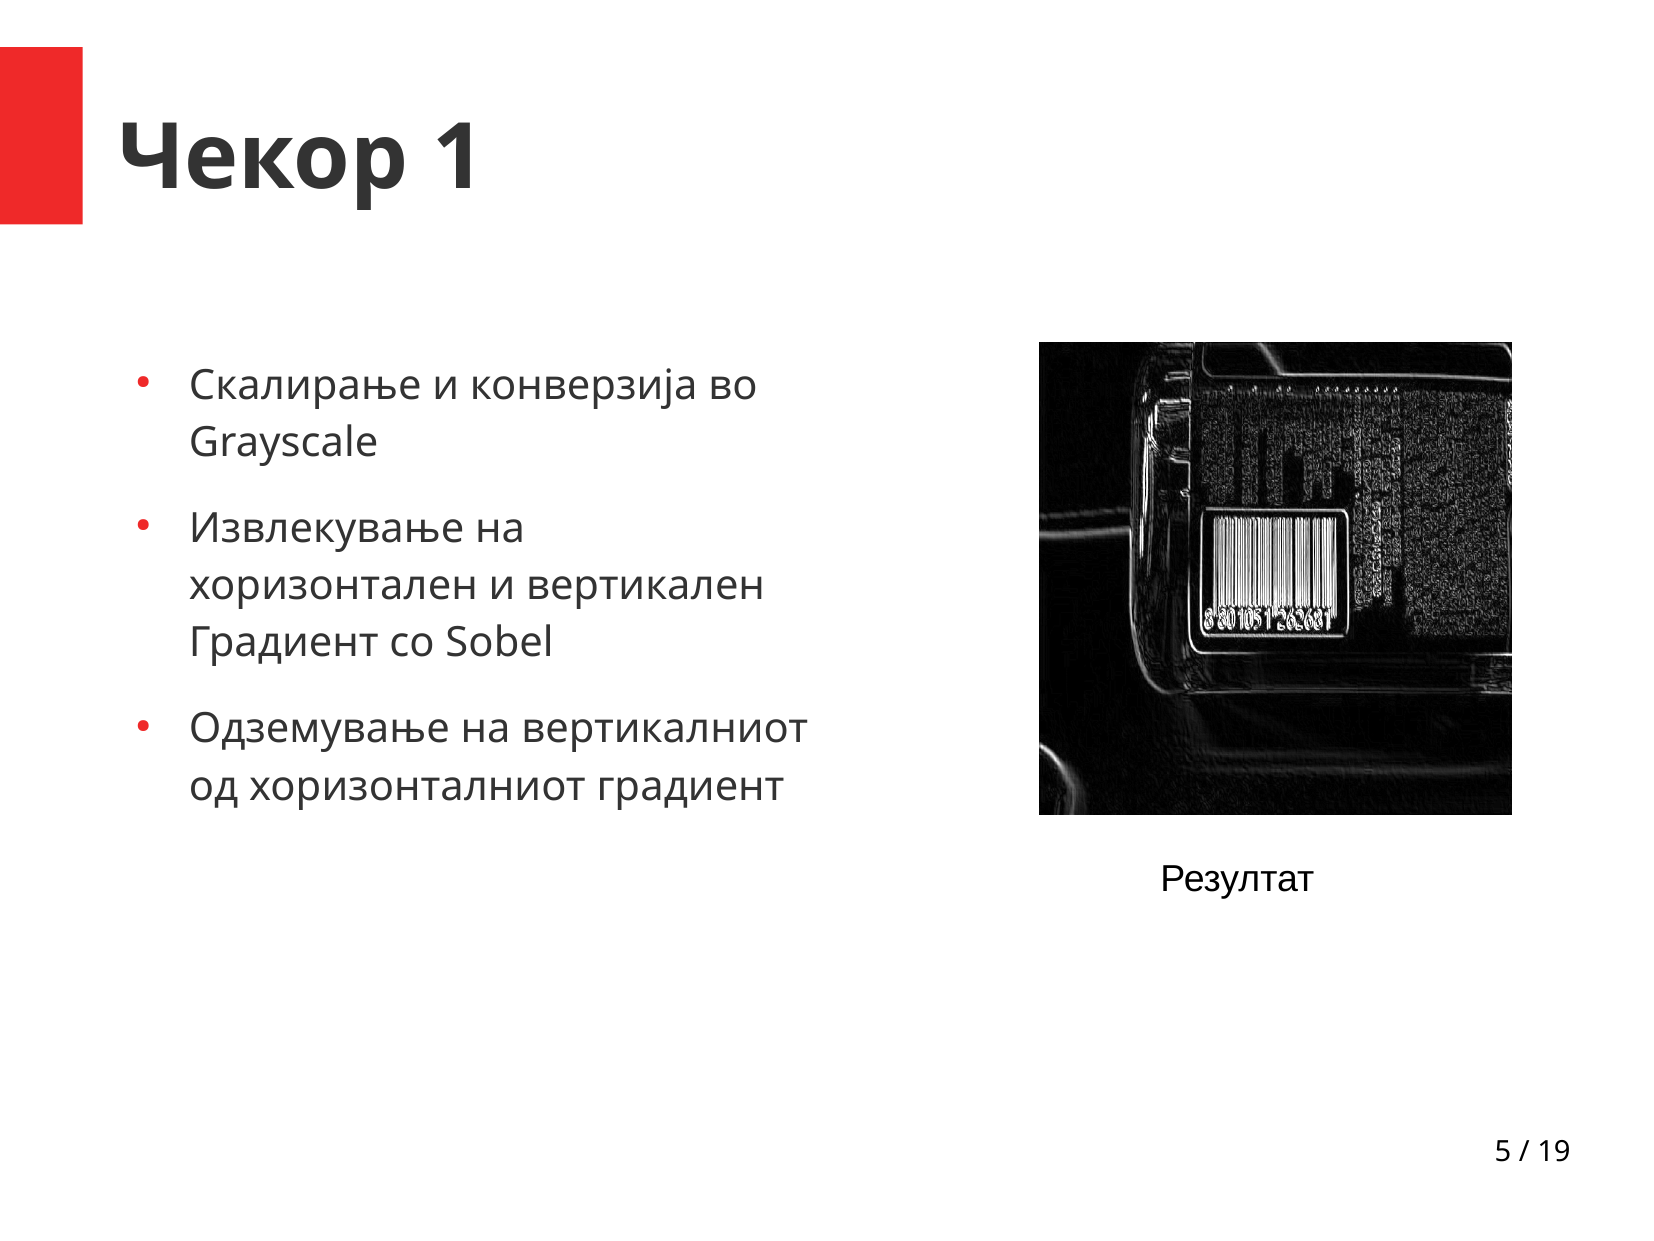

# Чекор 1
Скалирање и конверзија во Grayscale
Извлекување на хоризонтален и вертикален Градиент со Sobel
Одземување на вертикалниот од хоризонталниот градиент
Резултат
5